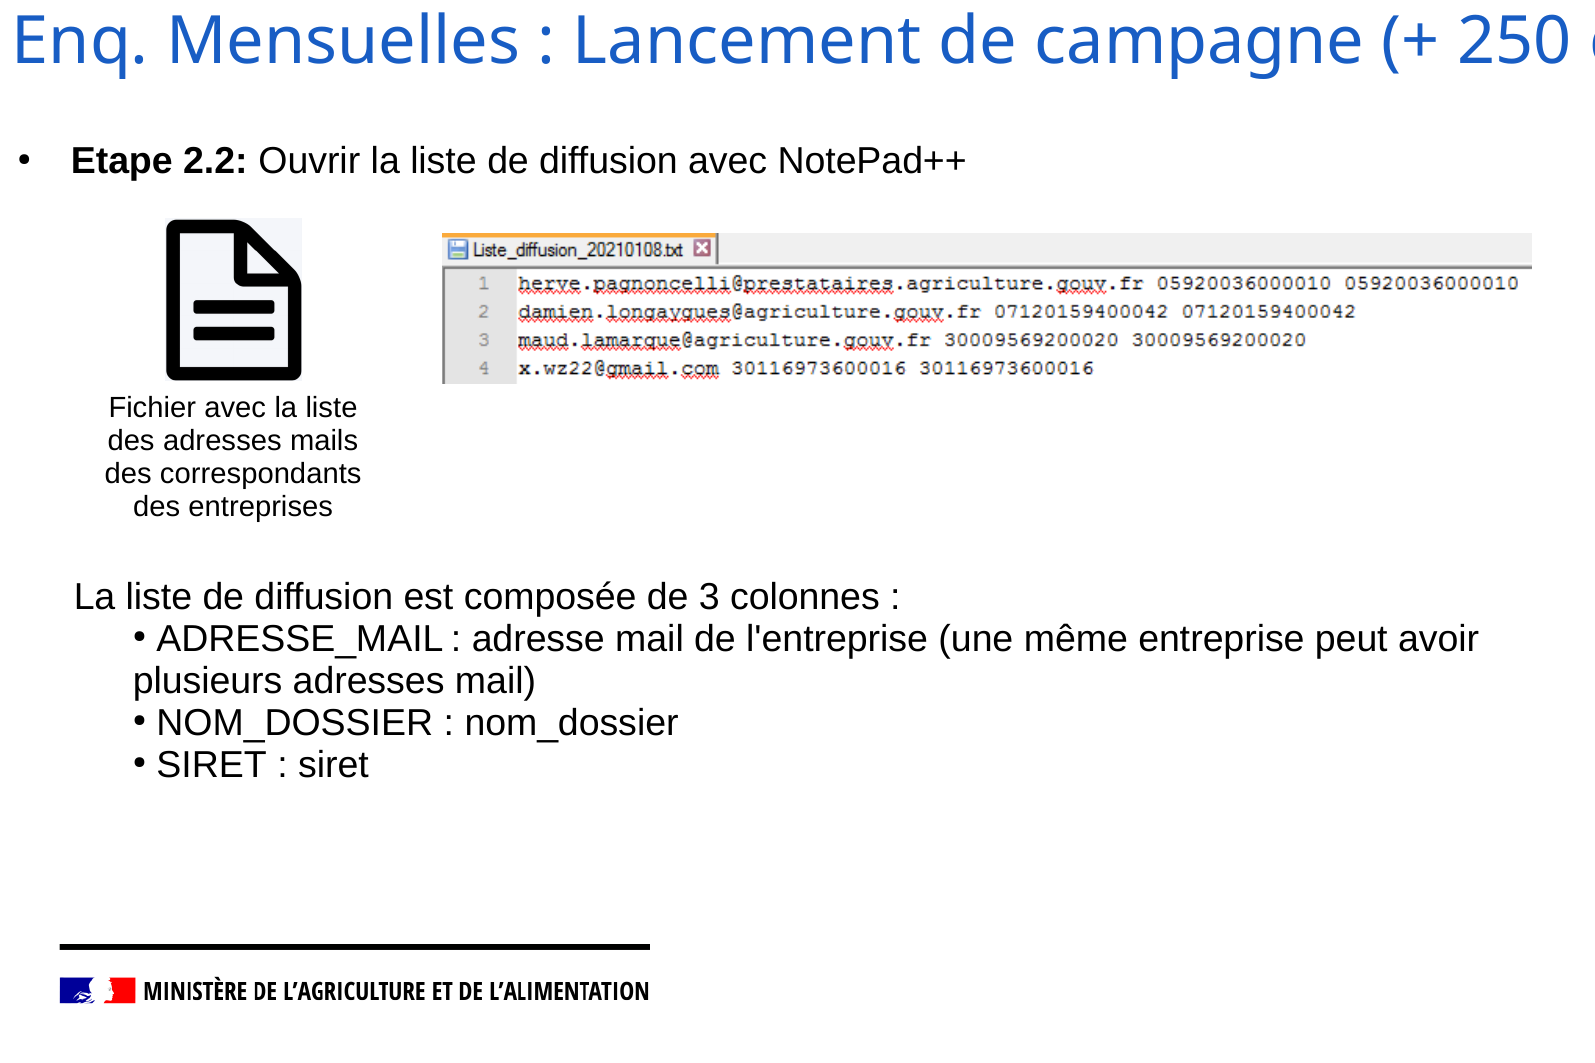

Enq. Mensuelles : Lancement de campagne (+ 250 quest)
# Etape 2.2: Ouvrir la liste de diffusion avec NotePad++
Fichier avec la liste
des adresses mails
des correspondants
des entreprises
La liste de diffusion est composée de 3 colonnes :
 ADRESSE_MAIL : adresse mail de l'entreprise (une même entreprise peut avoir plusieurs adresses mail)
 NOM_DOSSIER : nom_dossier
 SIRET : siret